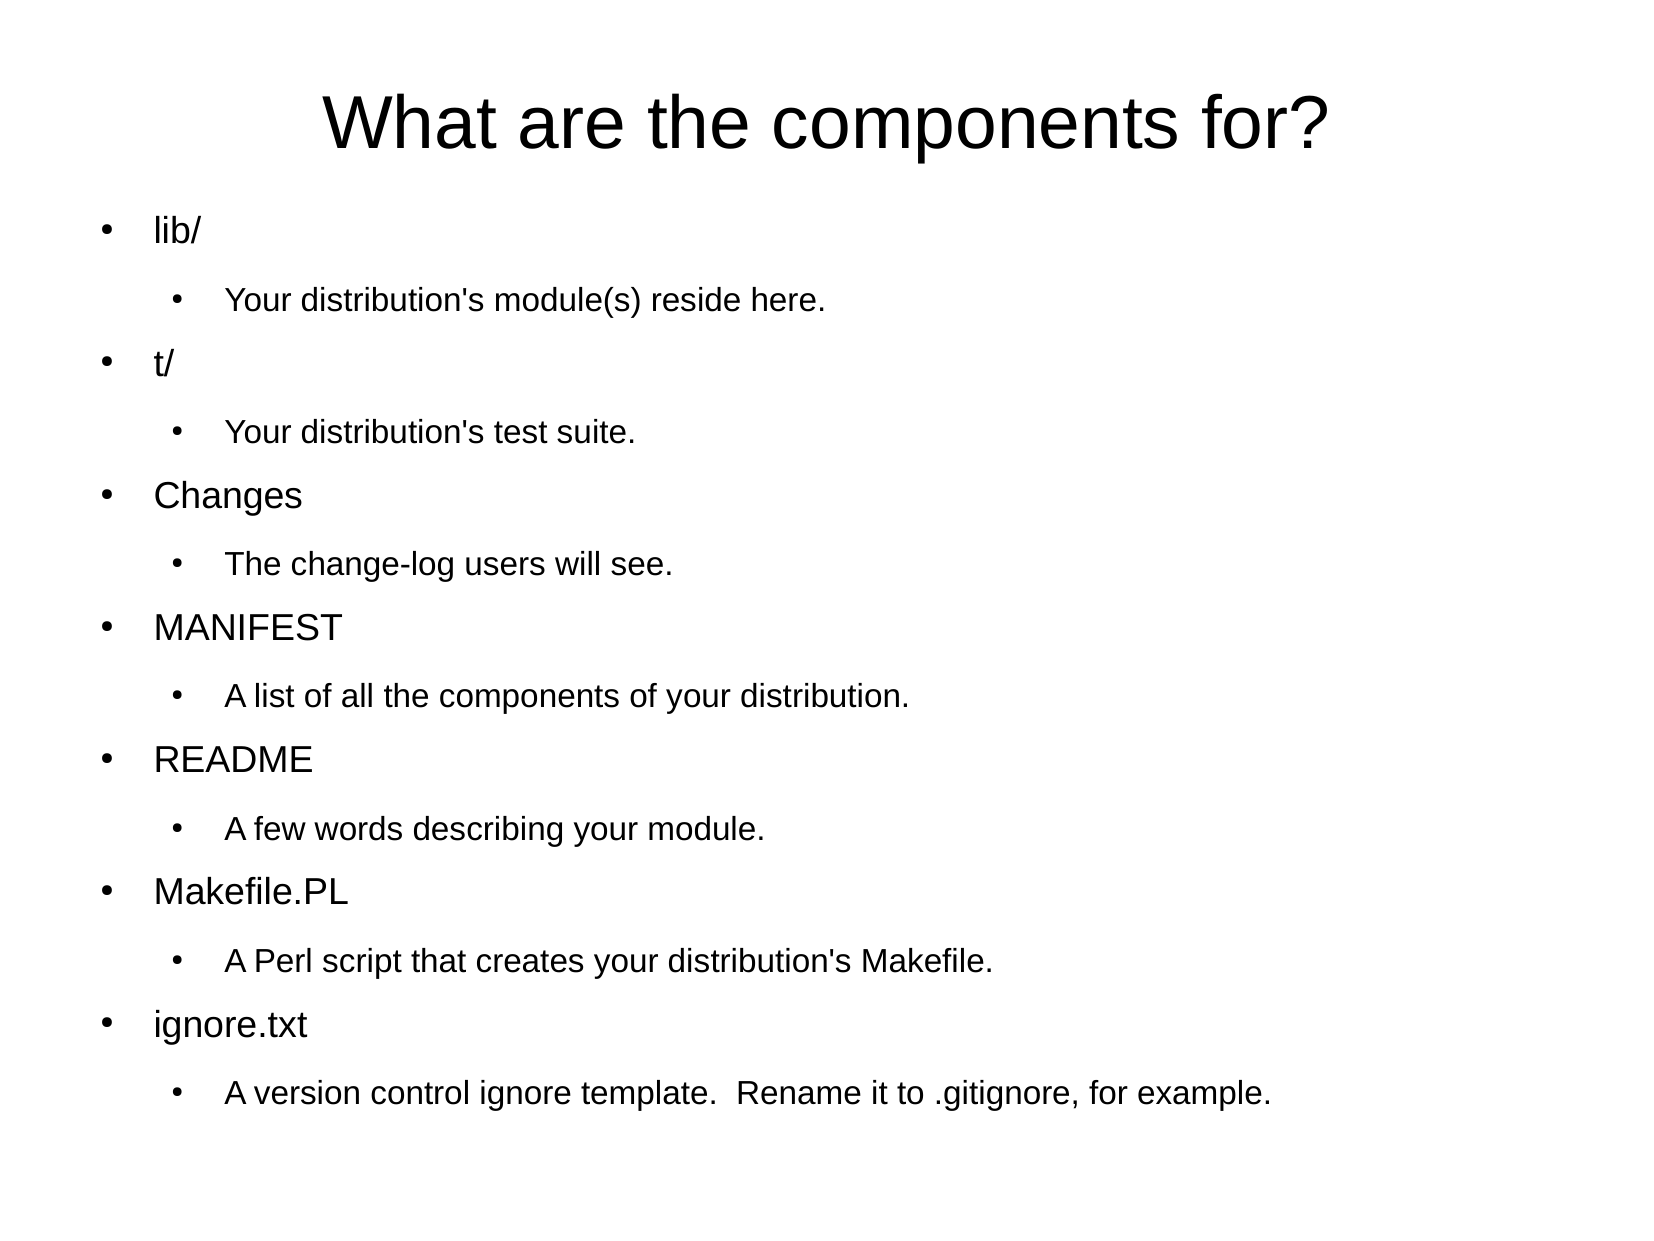

# What are the components for?
lib/
Your distribution's module(s) reside here.
t/
Your distribution's test suite.
Changes
The change-log users will see.
MANIFEST
A list of all the components of your distribution.
README
A few words describing your module.
Makefile.PL
A Perl script that creates your distribution's Makefile.
ignore.txt
A version control ignore template. Rename it to .gitignore, for example.